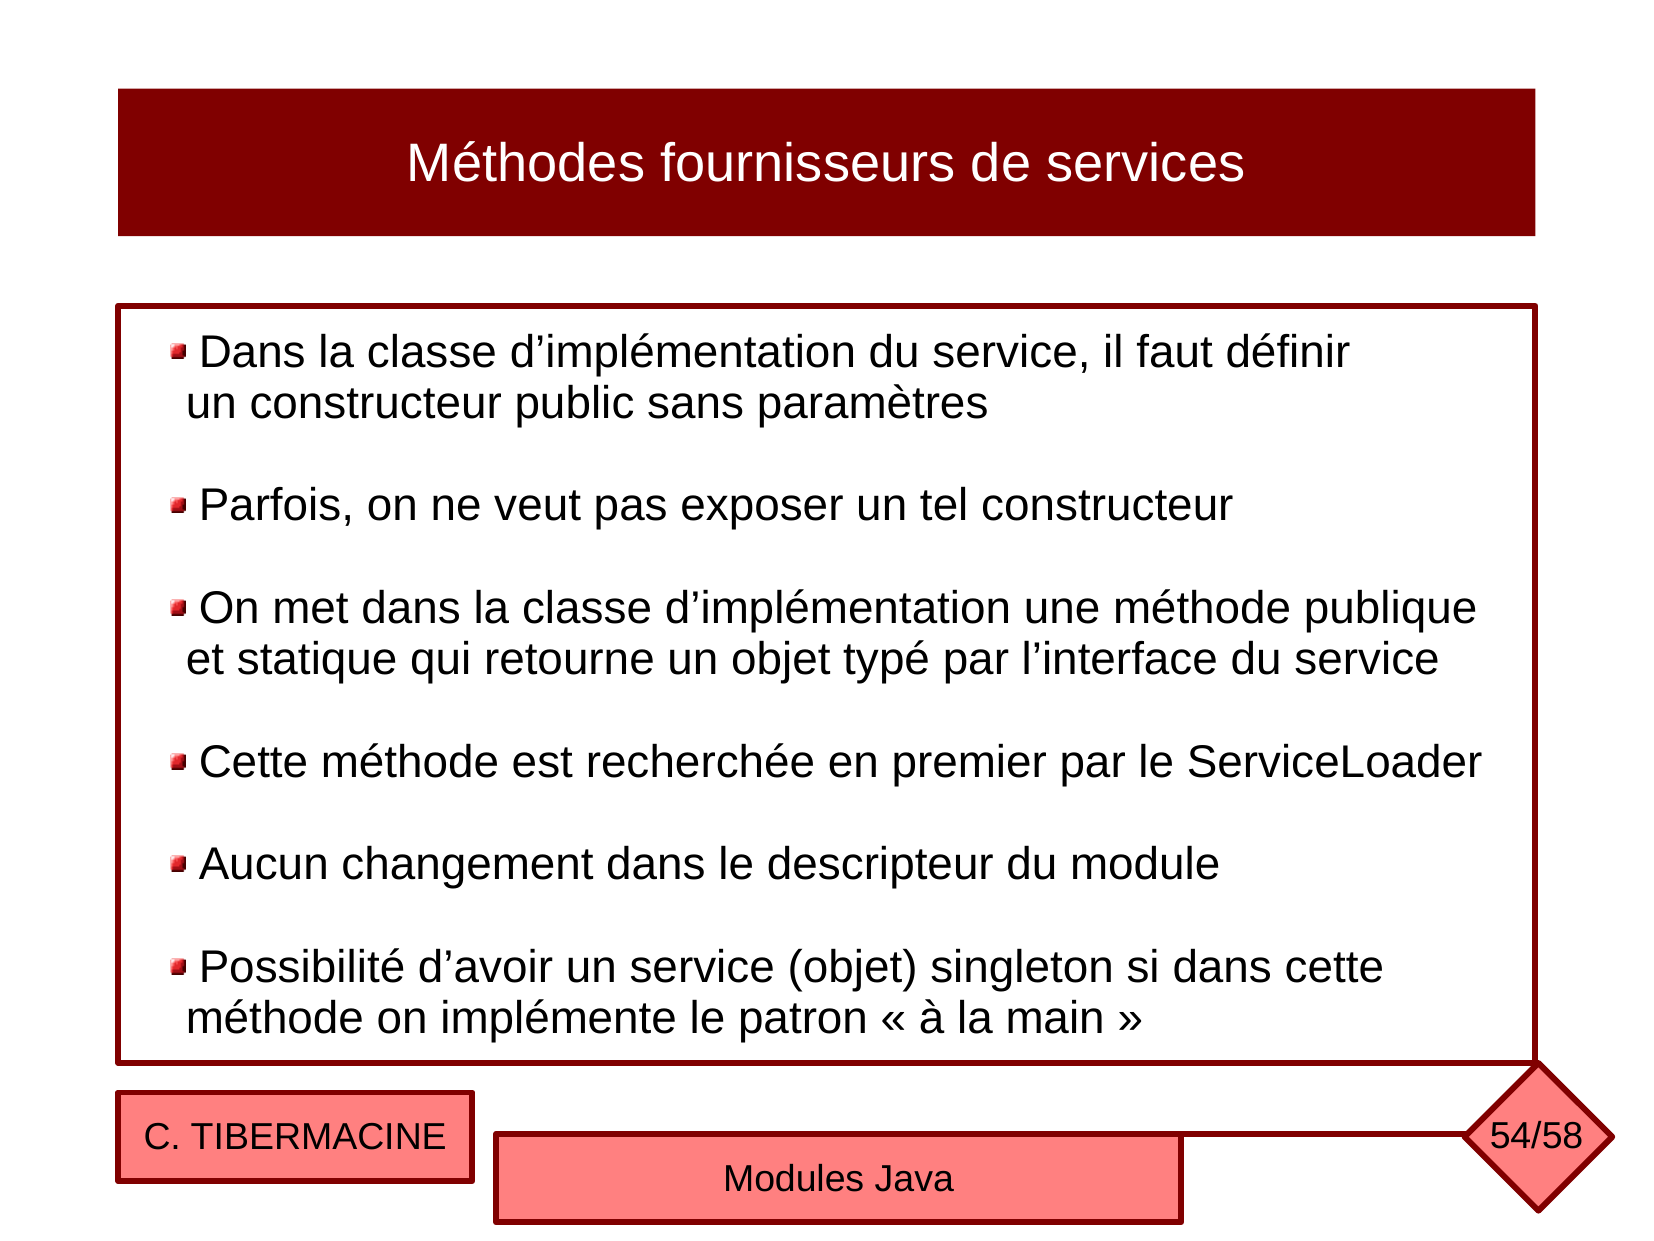

Méthodes fournisseurs de services
 Dans la classe d’implémentation du service, il faut définir
un constructeur public sans paramètres
 Parfois, on ne veut pas exposer un tel constructeur
 On met dans la classe d’implémentation une méthode publique
et statique qui retourne un objet typé par l’interface du service
 Cette méthode est recherchée en premier par le ServiceLoader
 Aucun changement dans le descripteur du module
 Possibilité d’avoir un service (objet) singleton si dans cette
méthode on implémente le patron « à la main »
C. TIBERMACINE
Modules Java